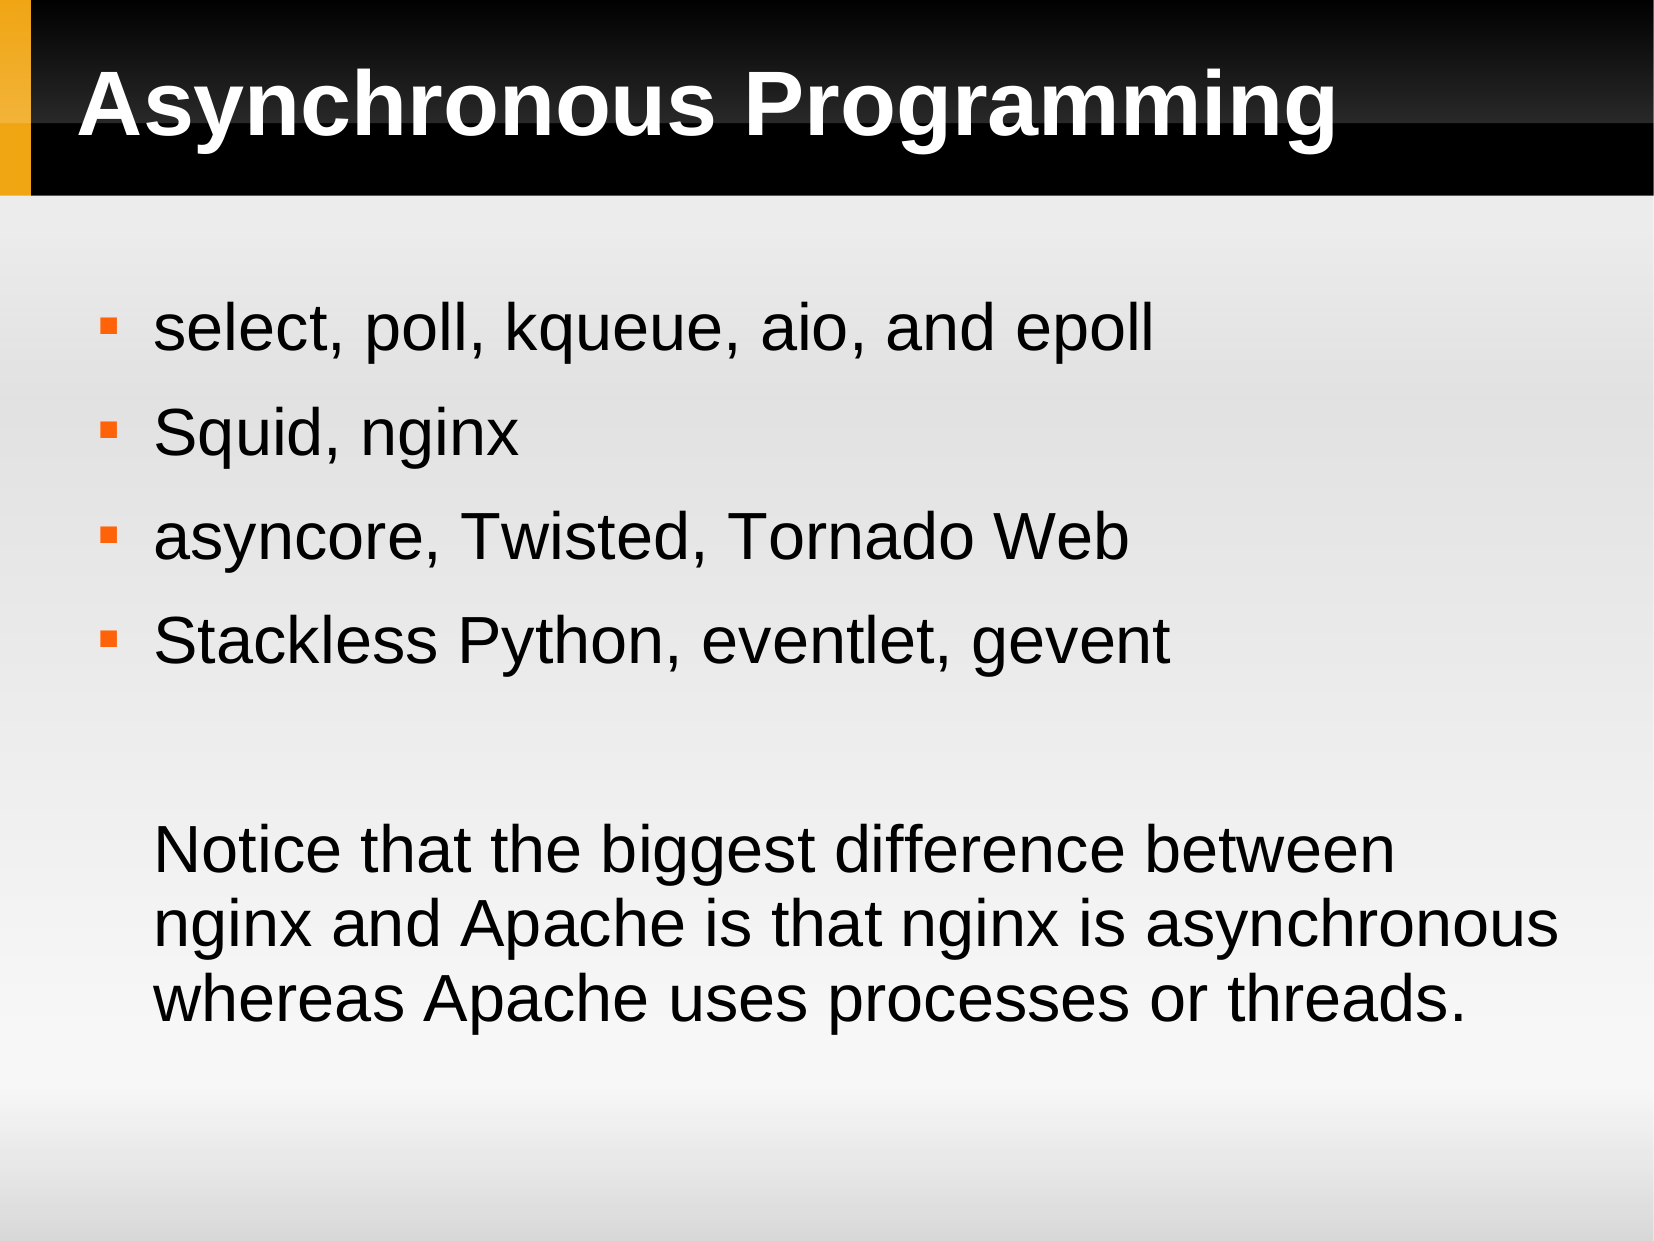

# Asynchronous Programming
select, poll, kqueue, aio, and epoll
Squid, nginx
asyncore, Twisted, Tornado Web
Stackless Python, eventlet, gevent
Notice that the biggest difference between nginx and Apache is that nginx is asynchronous whereas Apache uses processes or threads.